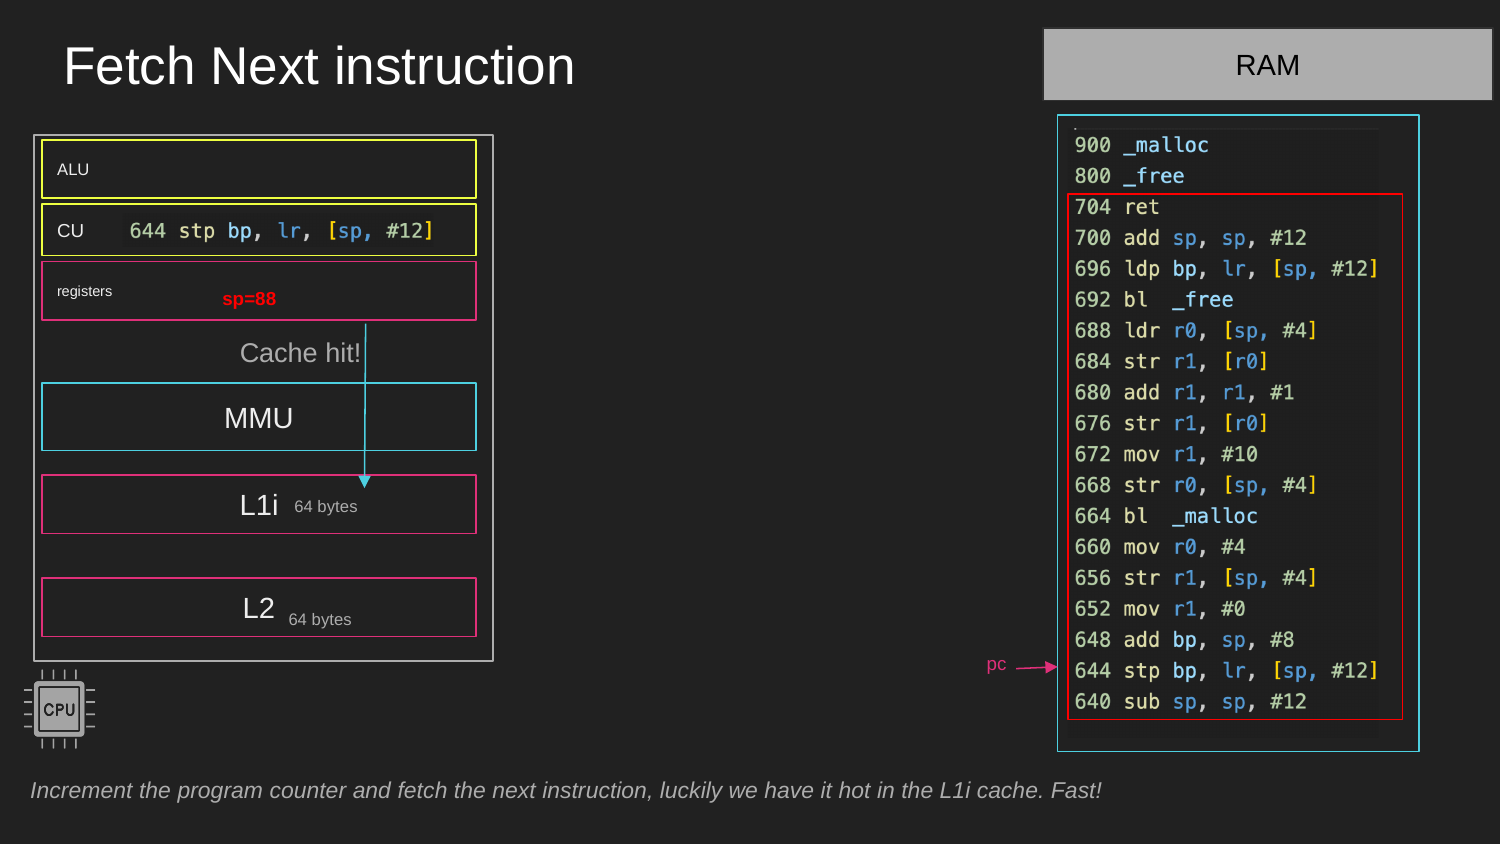

# Fetch Next instruction
RAM
ALU
CU
registers
sp=88
Cache hit!
MMU
L1i
64 bytes
L2
64 bytes
pc
Increment the program counter and fetch the next instruction, luckily we have it hot in the L1i cache. Fast!